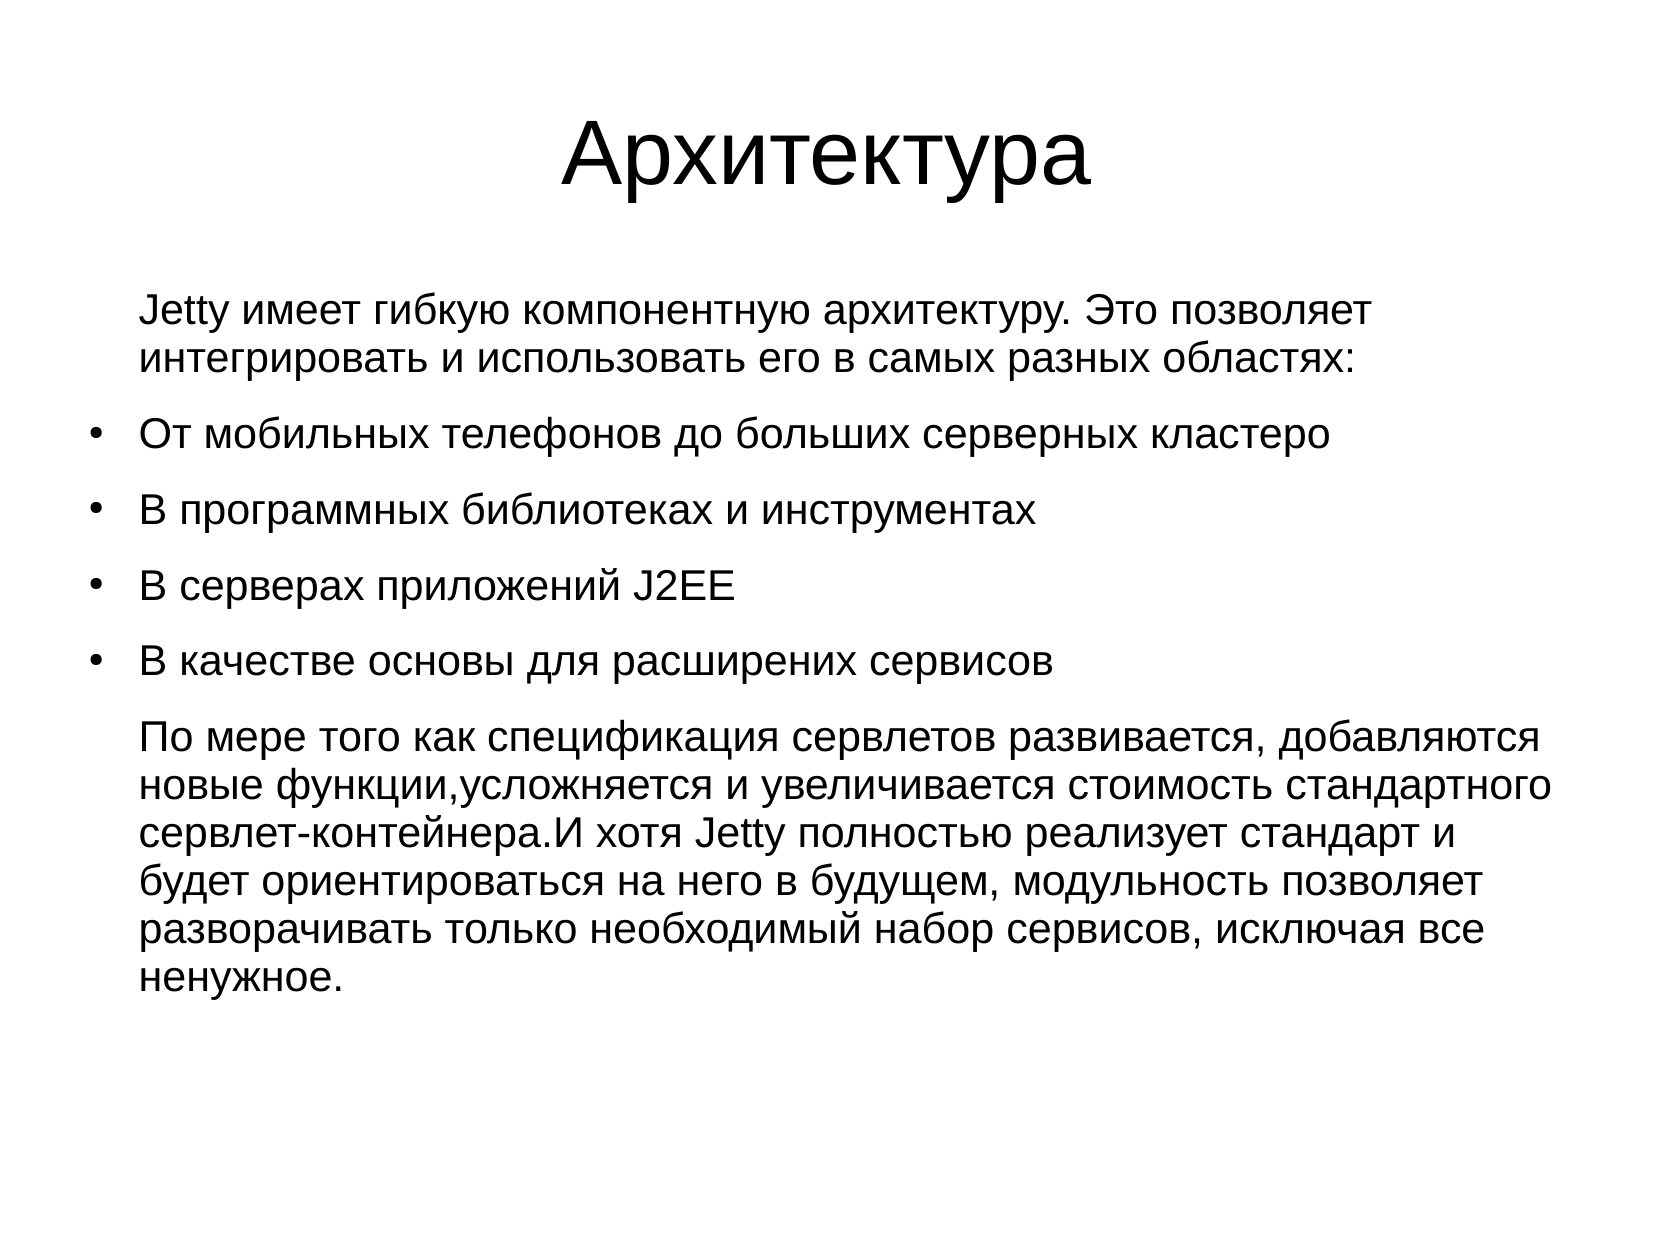

# Архитектура
Jetty имеет гибкую компонентную архитектуру. Это позволяет интегрировать и использовать его в самых разных областях:
От мобильных телефонов до больших серверных кластеро
В программных библиотеках и инструментах
В серверах приложений J2EE
В качестве основы для расширених сервисов
По мере того как спецификация сервлетов развивается, добавляются новые функции,усложняется и увеличивается стоимость стандартного сервлет-контейнера.И хотя Jetty полностью реализует стандарт и будет ориентироваться на него в будущем, модульность позволяет разворачивать только необходимый набор сервисов, исключая все ненужное.